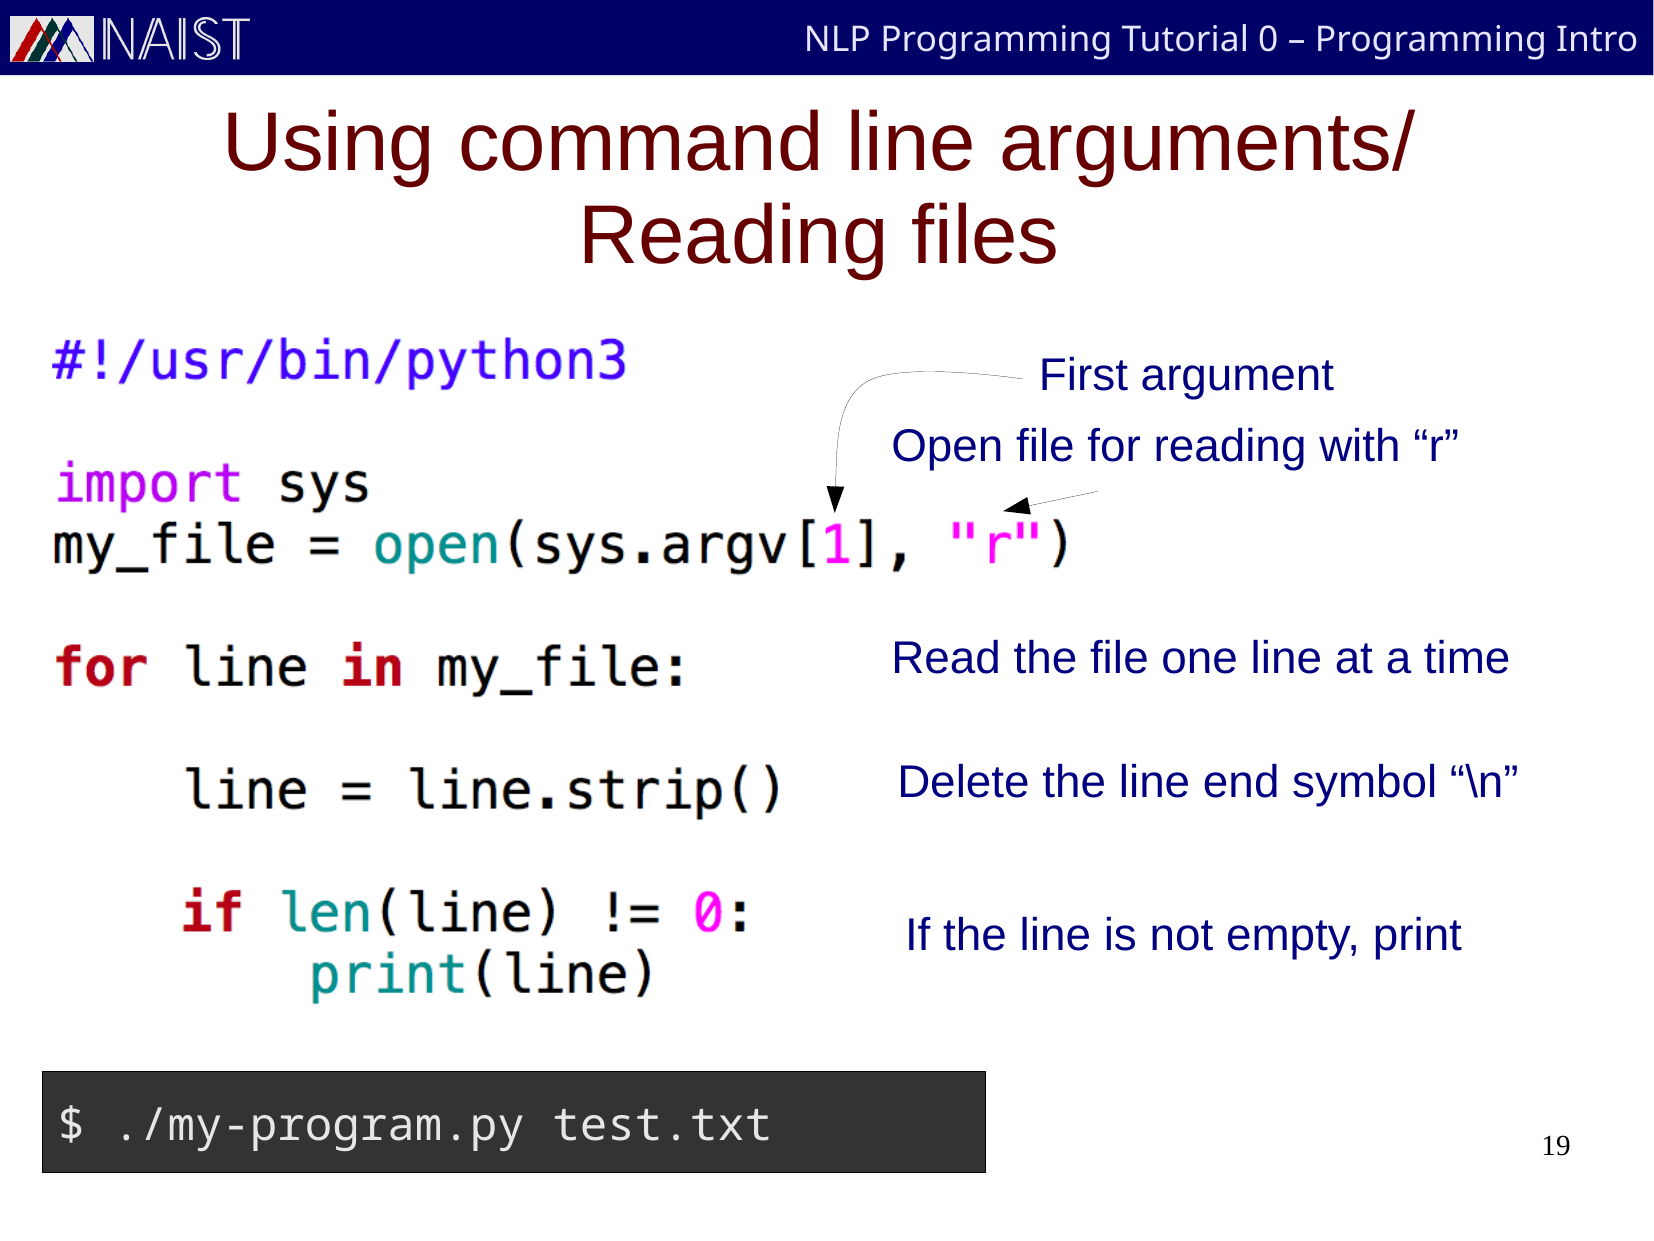

# Using command line arguments/ Reading files
First argument
Open file for reading with “r”
Read the file one line at a time
Delete the line end symbol “\n”
If the line is not empty, print
$ ./my-program.py test.txt
19